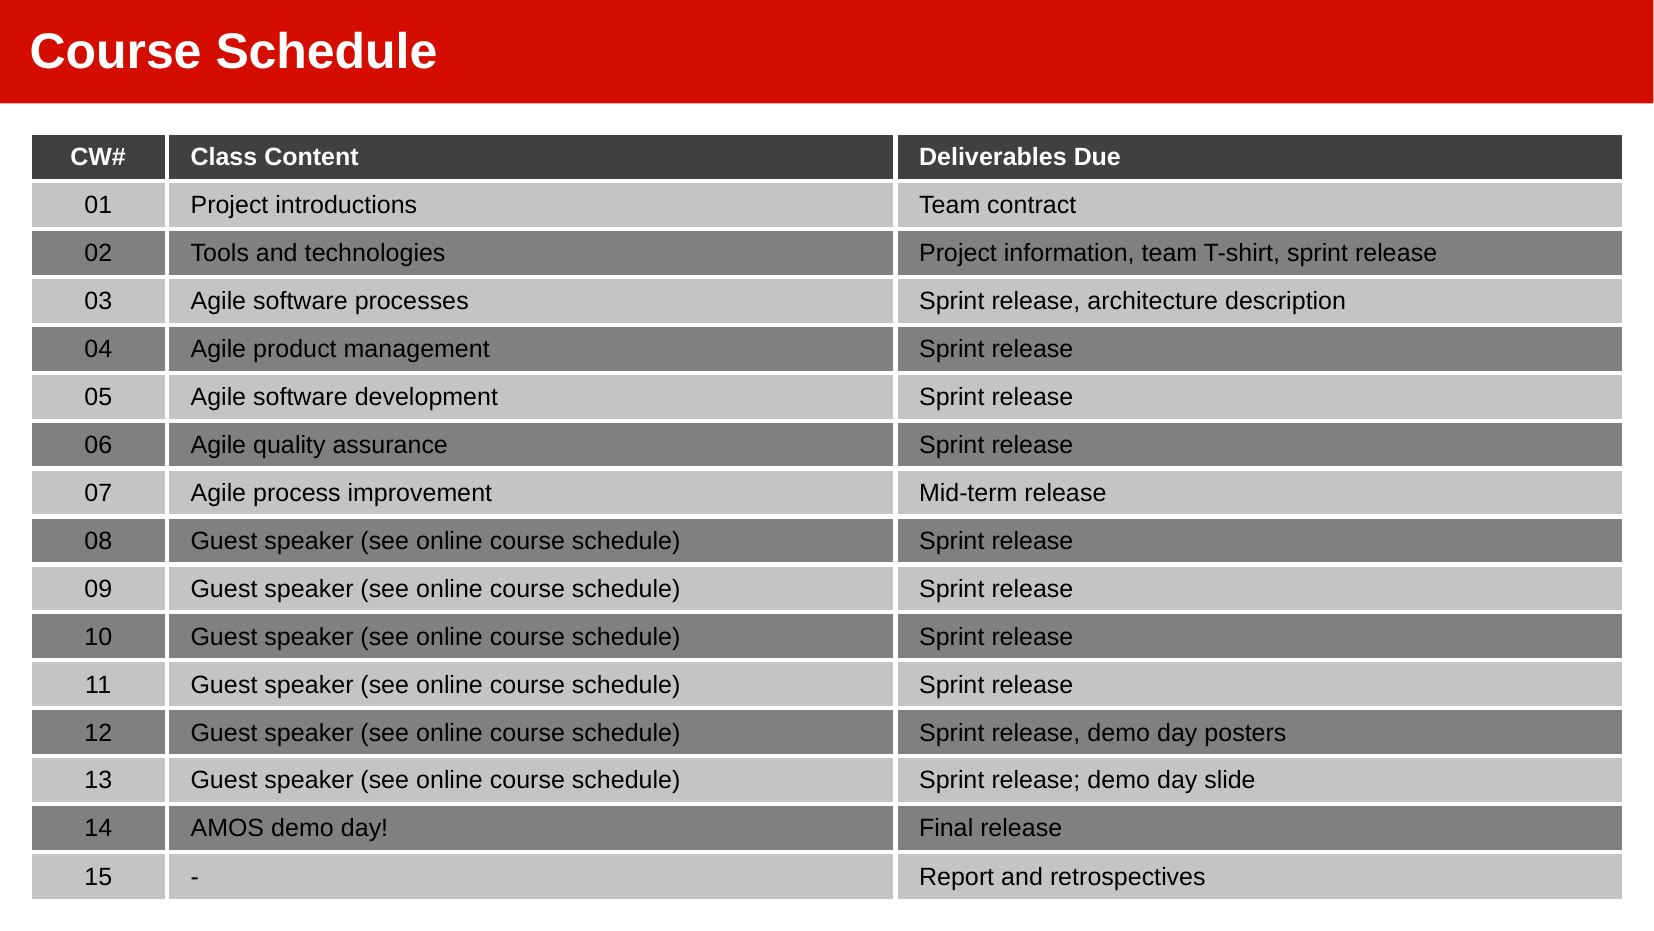

# Course Schedule
| CW# | Class Content | Deliverables Due |
| --- | --- | --- |
| 01 | Project introductions | Team contract |
| 02 | Tools and technologies | Project information, team T-shirt, sprint release |
| 03 | Agile software processes | Sprint release, architecture description |
| 04 | Agile product management | Sprint release |
| 05 | Agile software development | Sprint release |
| 06 | Agile quality assurance | Sprint release |
| 07 | Agile process improvement | Mid-term release |
| 08 | Guest speaker (see online course schedule) | Sprint release |
| 09 | Guest speaker (see online course schedule) | Sprint release |
| 10 | Guest speaker (see online course schedule) | Sprint release |
| 11 | Guest speaker (see online course schedule) | Sprint release |
| 12 | Guest speaker (see online course schedule) | Sprint release, demo day posters |
| 13 | Guest speaker (see online course schedule) | Sprint release; demo day slide |
| 14 | AMOS demo day! | Final release |
| 15 | - | Report and retrospectives |
The AMOS Project
2
© 2020 Dirk Riehle - Some Rights Reserved